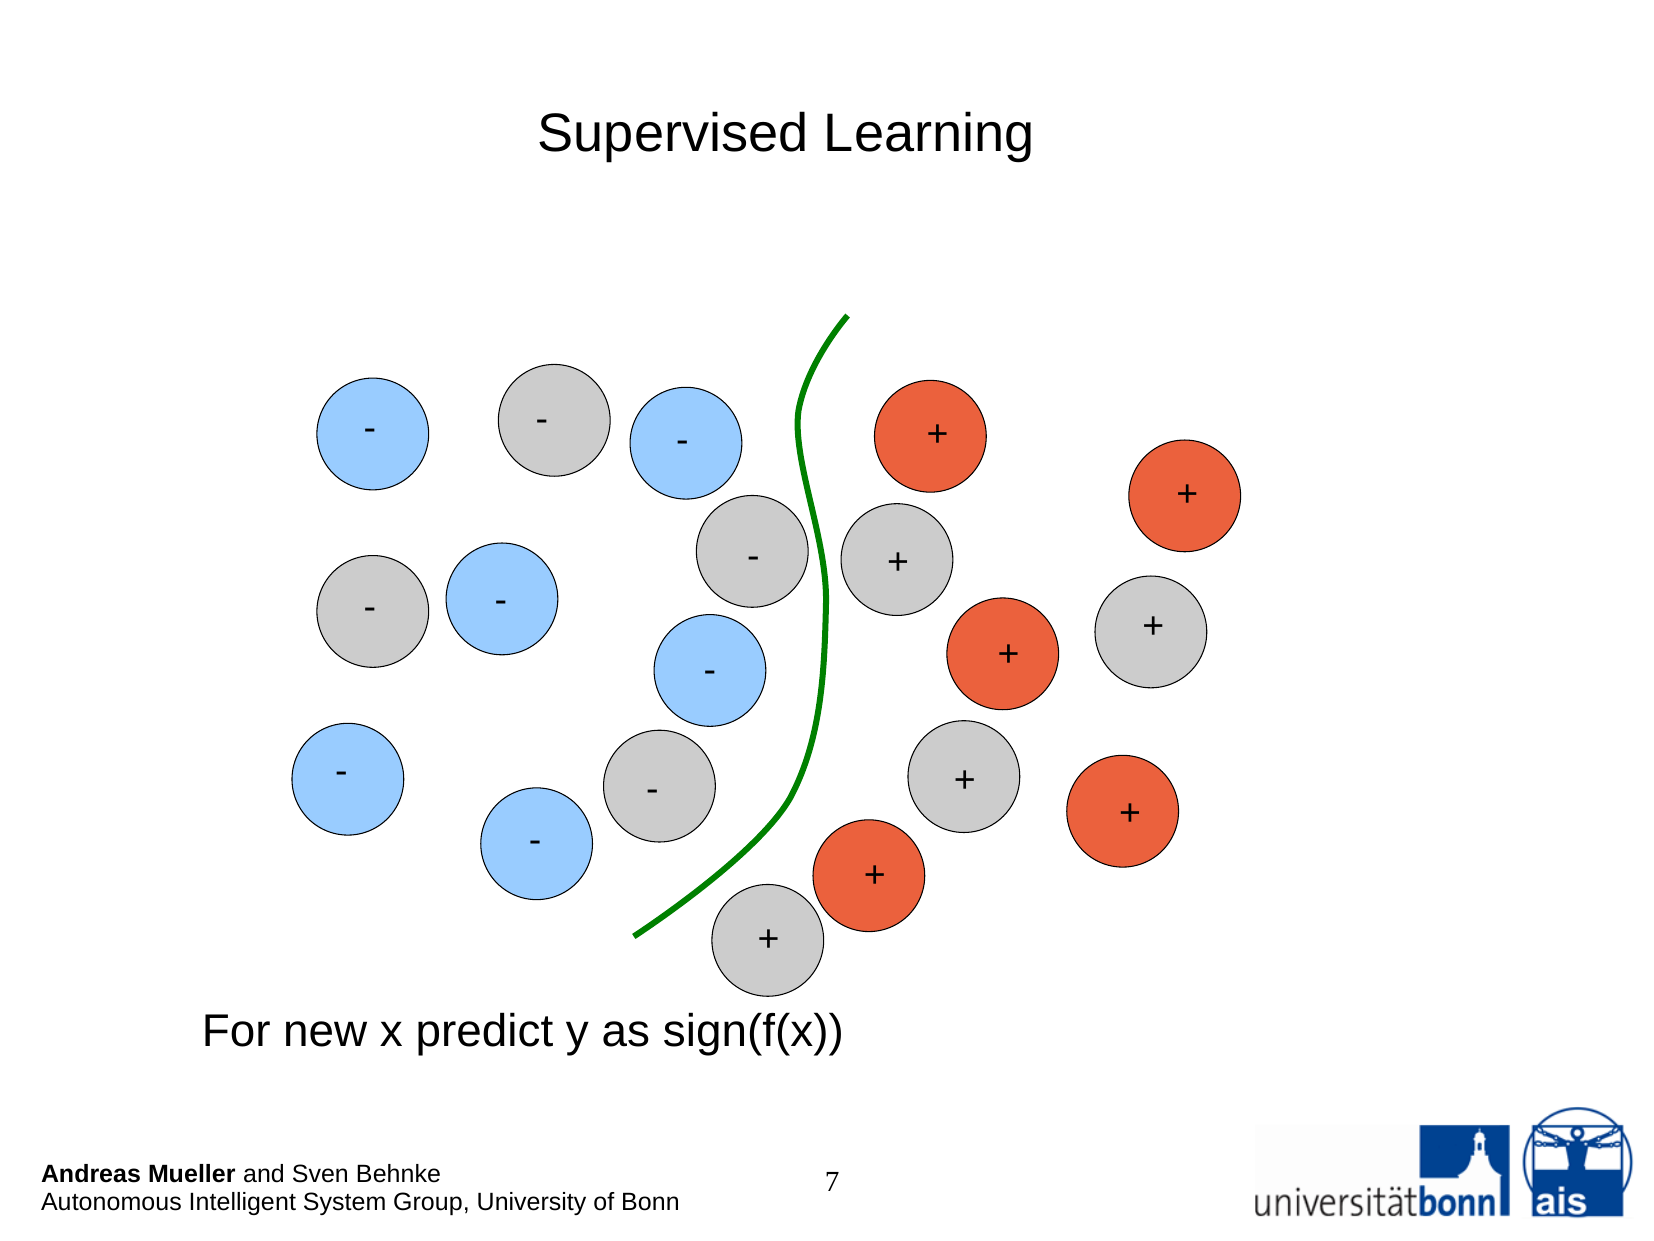

Supervised Learning
-
-
+
-
+
-
+
-
-
+
+
-
-
+
-
+
-
+
+
For new x predict y as sign(f(x))
Andreas Mueller, Sven Behnke University of Bonn
7